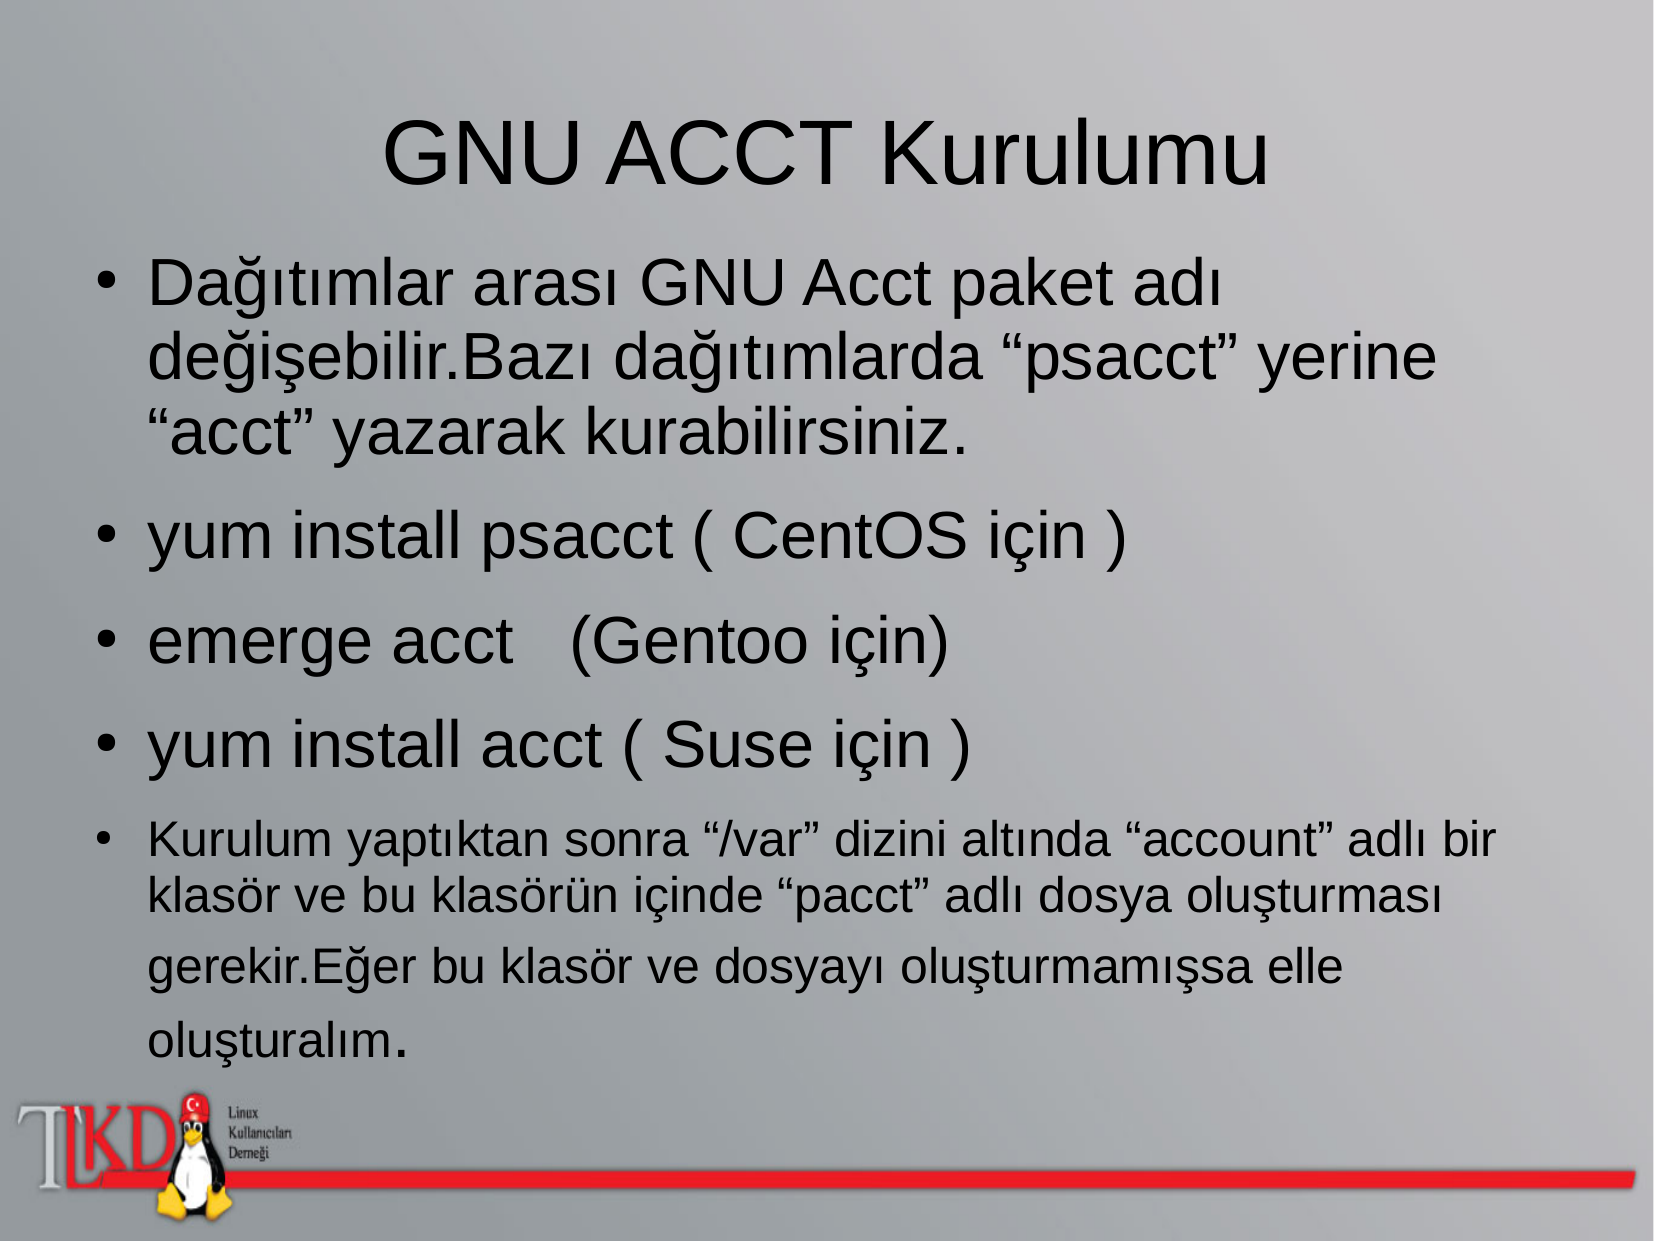

# GNU ACCT Kurulumu
Dağıtımlar arası GNU Acct paket adı değişebilir.Bazı dağıtımlarda “psacct” yerine “acct” yazarak kurabilirsiniz.
yum install psacct ( CentOS için )
emerge acct (Gentoo için)
yum install acct ( Suse için )
Kurulum yaptıktan sonra “/var” dizini altında “account” adlı bir klasör ve bu klasörün içinde “pacct” adlı dosya oluşturması gerekir.Eğer bu klasör ve dosyayı oluşturmamışsa elle oluşturalım.